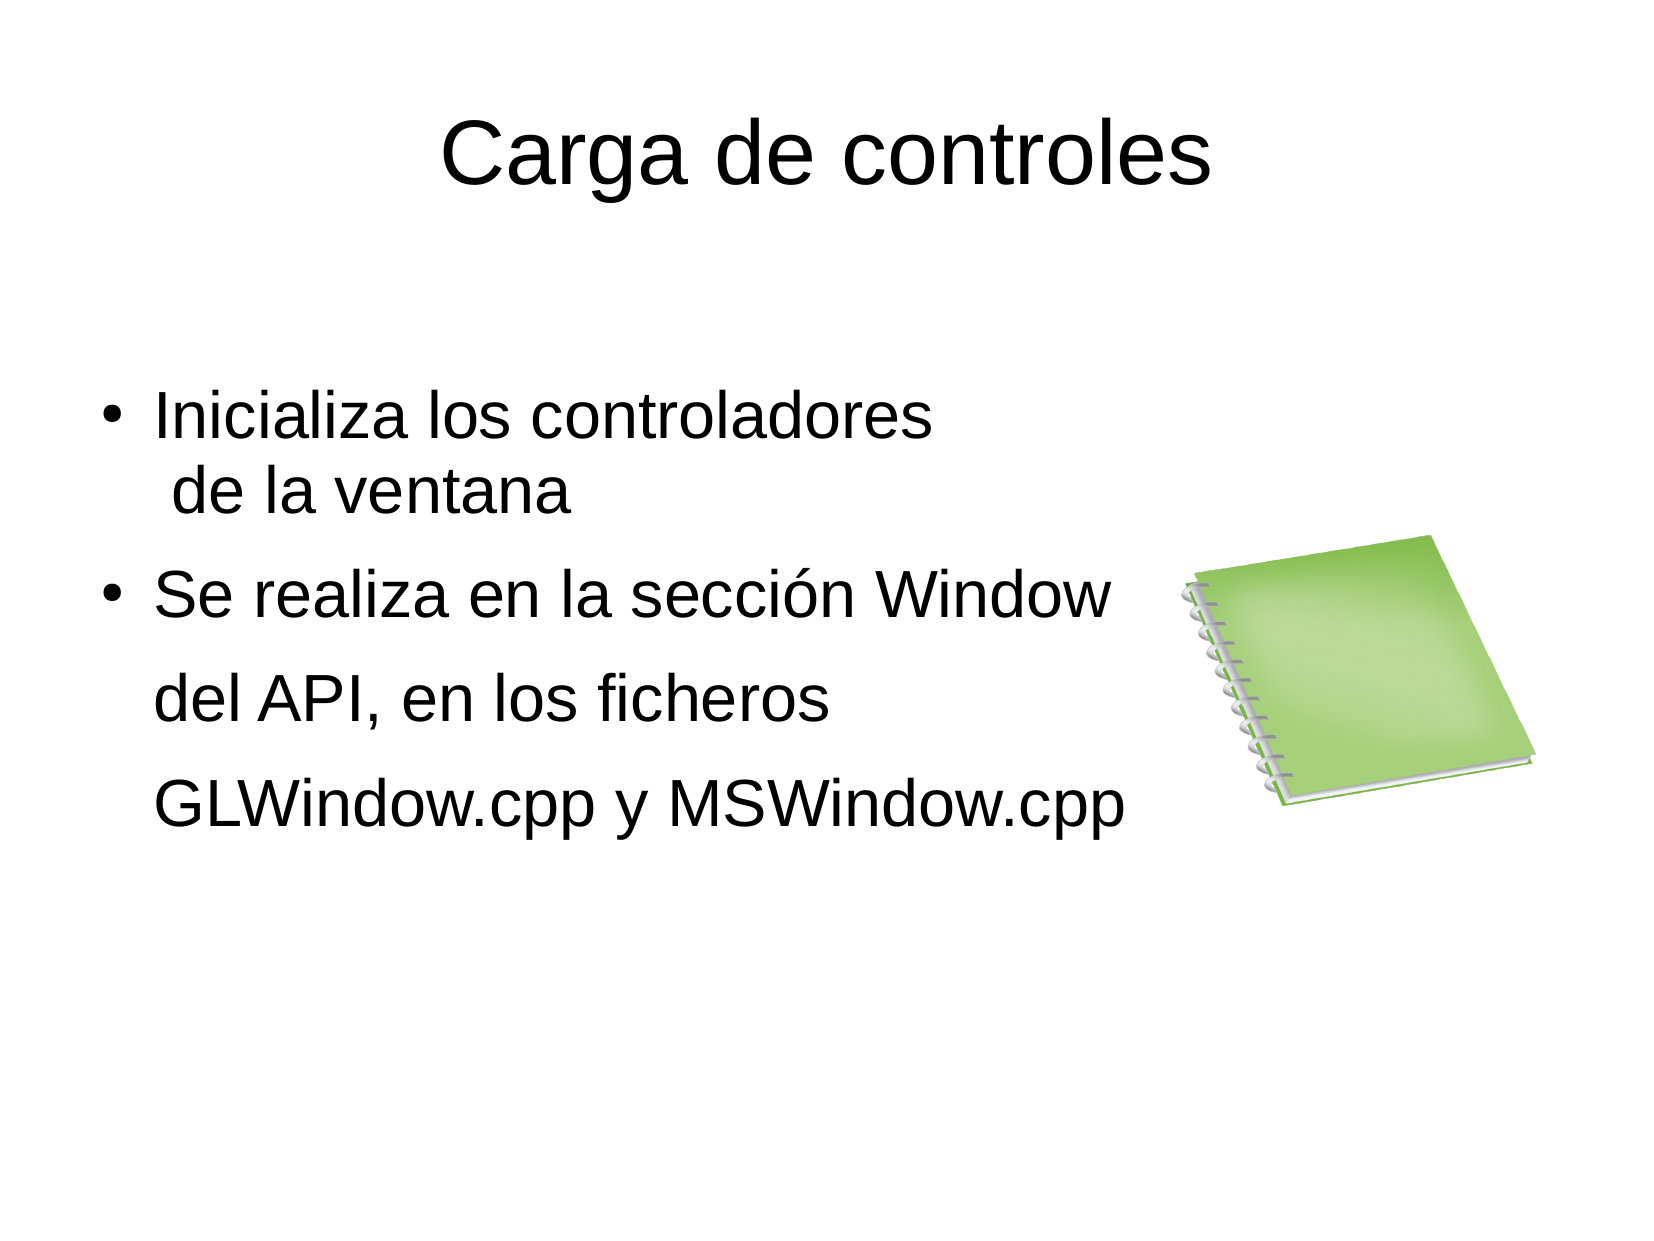

# Carga de controles
Inicializa los controladores
 de la ventana
Se realiza en la sección Window
del API, en los ficheros
GLWindow.cpp y MSWindow.cpp